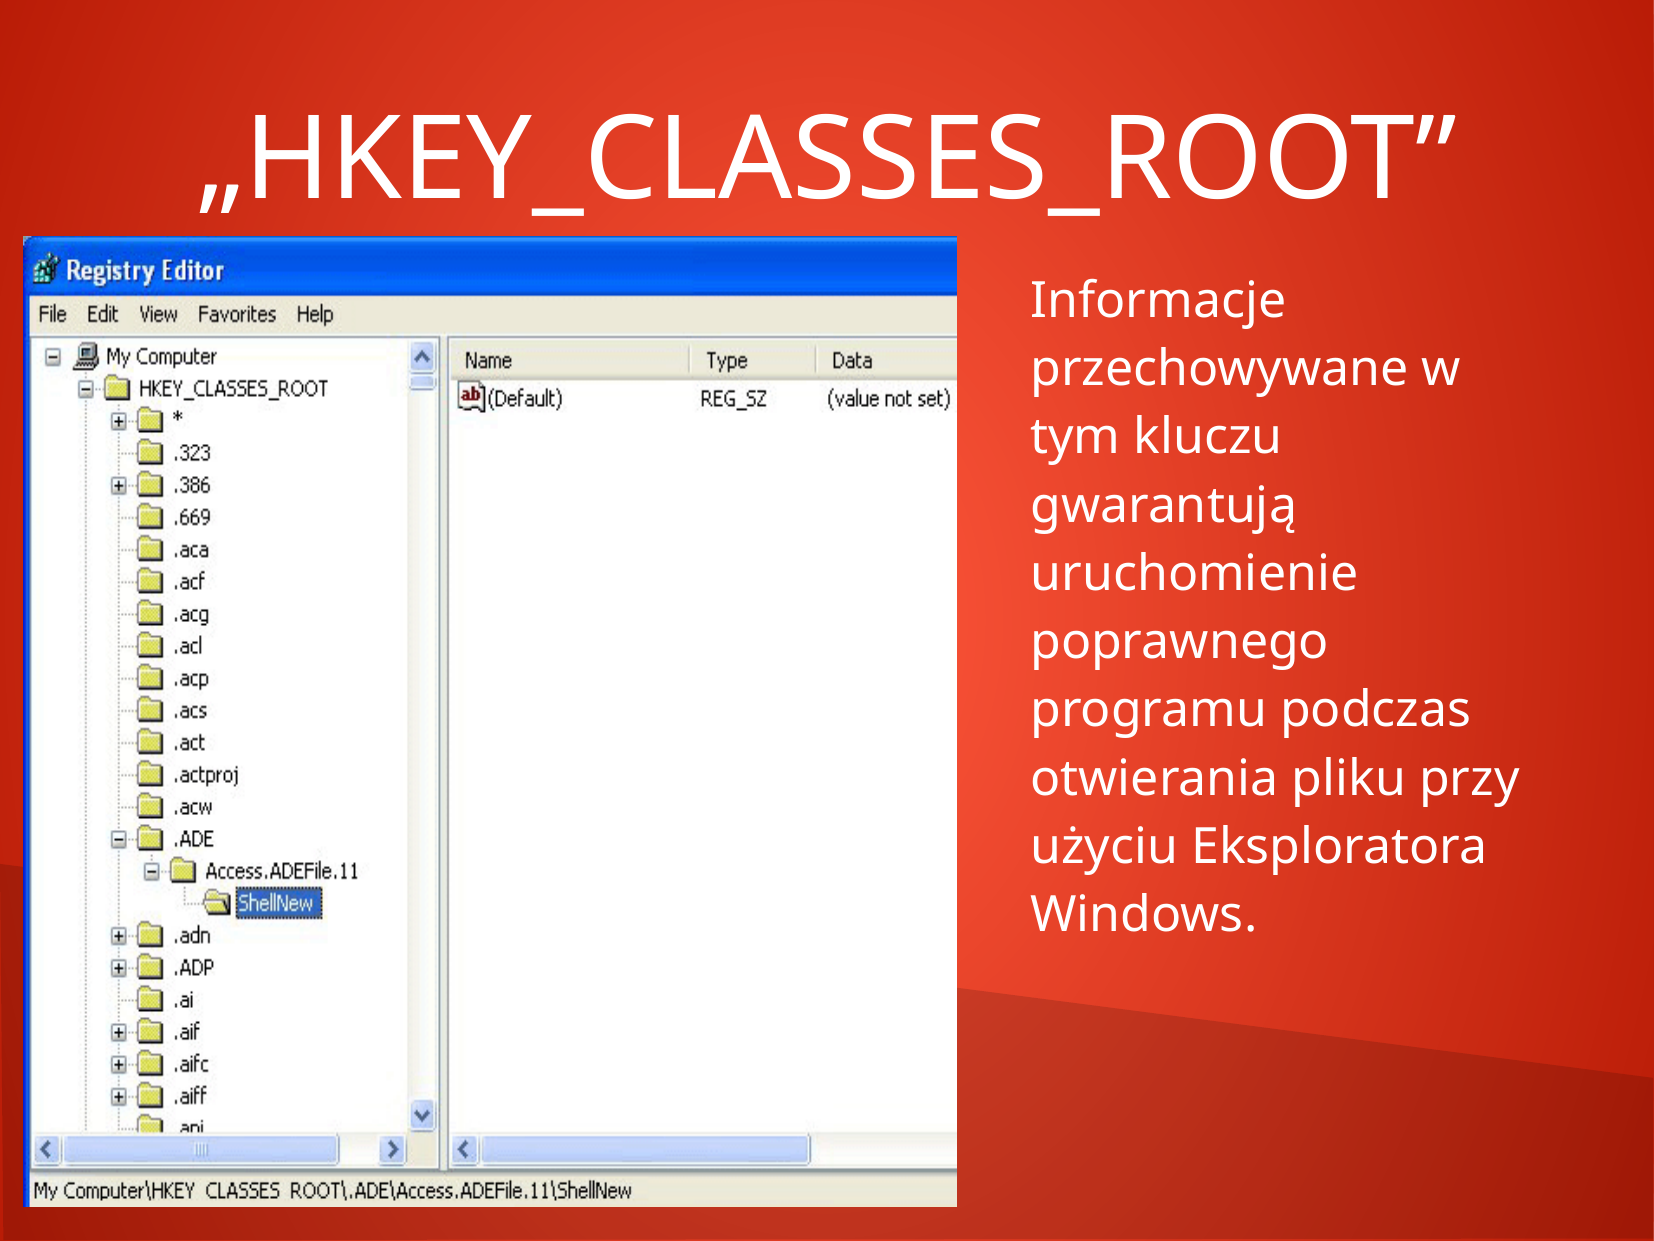

# „HKEY_CLASSES_ROOT”
Informacje przechowywane w tym kluczu gwarantują uruchomienie poprawnego programu podczas otwierania pliku przy użyciu Eksploratora Windows.